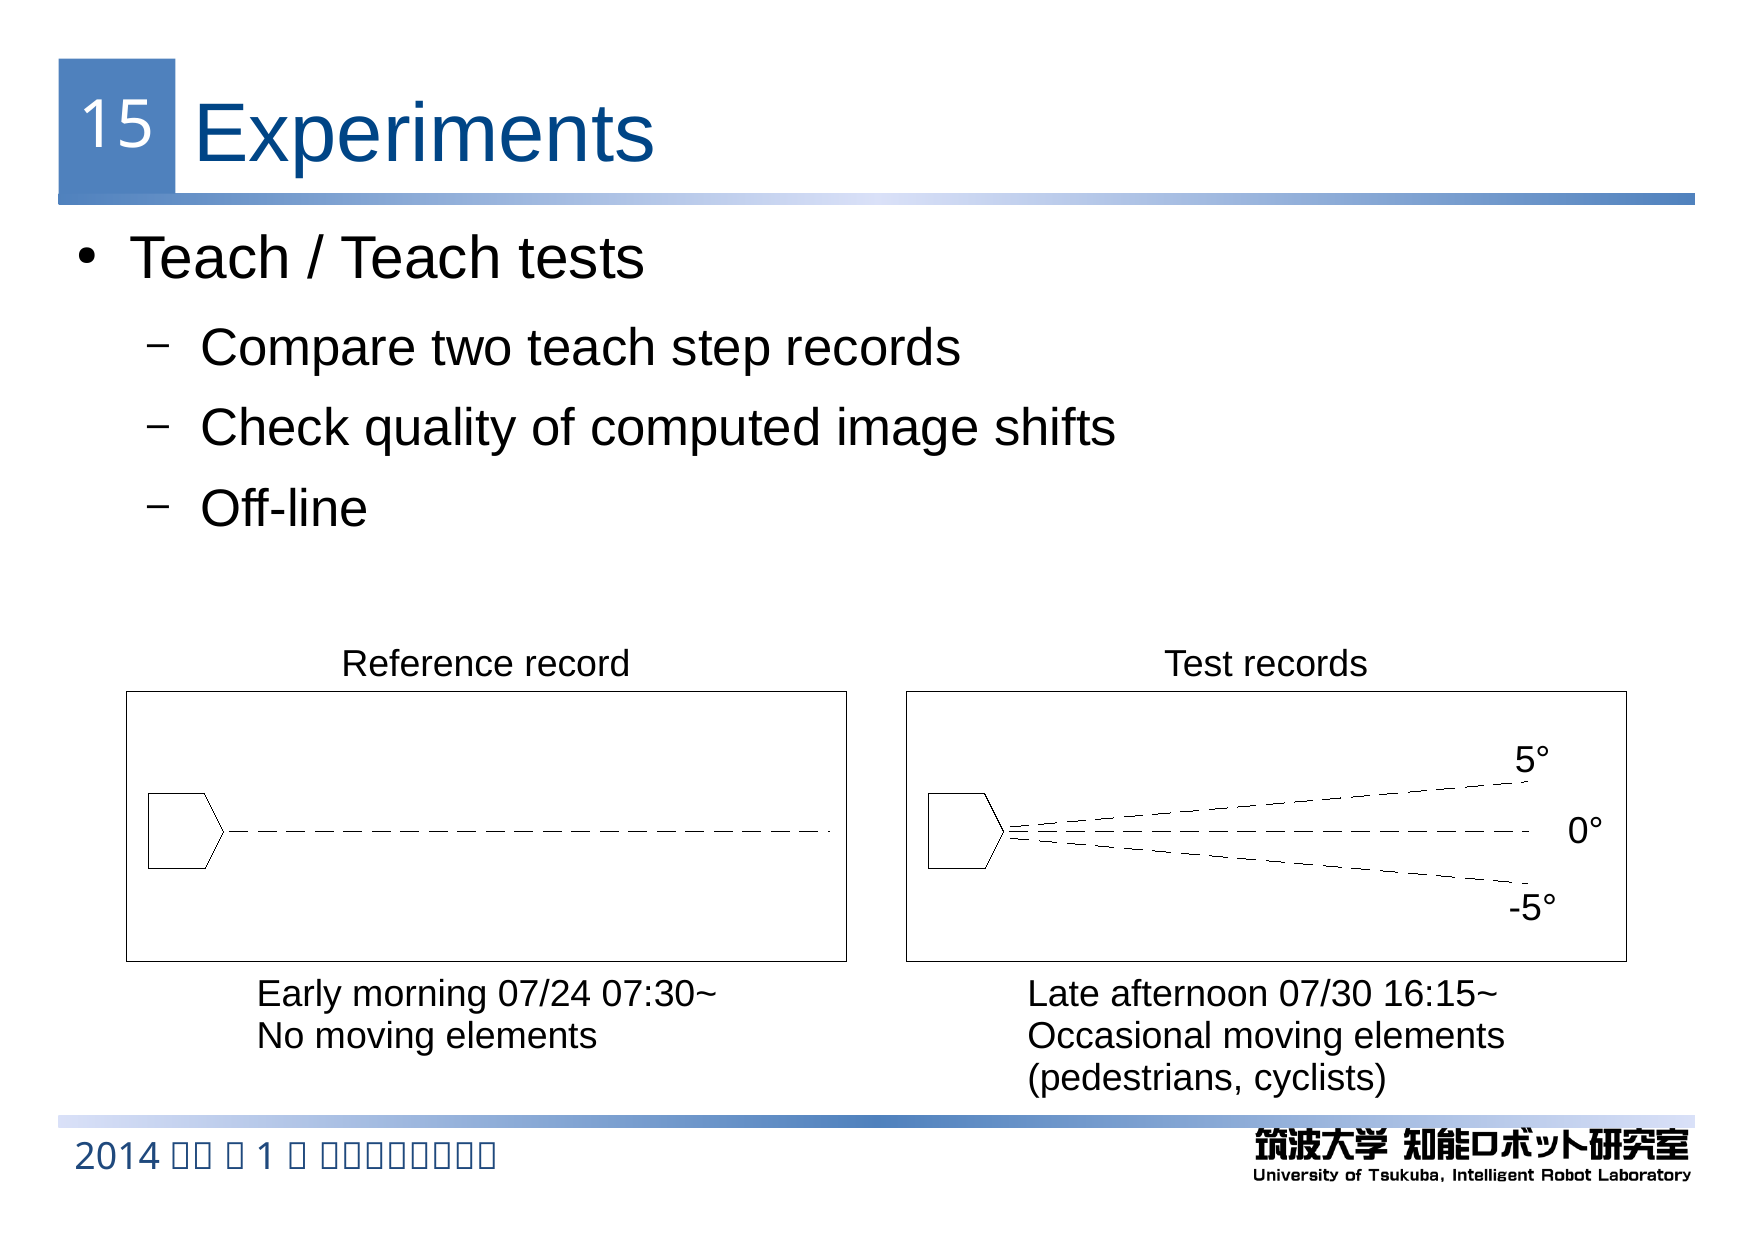

# Experiments
Teach / Teach tests
Compare two teach step records
Check quality of computed image shifts
Off-line
Reference record
Test records
5°
0°
-5°
Early morning 07/24 07:30~
No moving elements
Late afternoon 07/30 16:15~
Occasional moving elements
(pedestrians, cyclists)